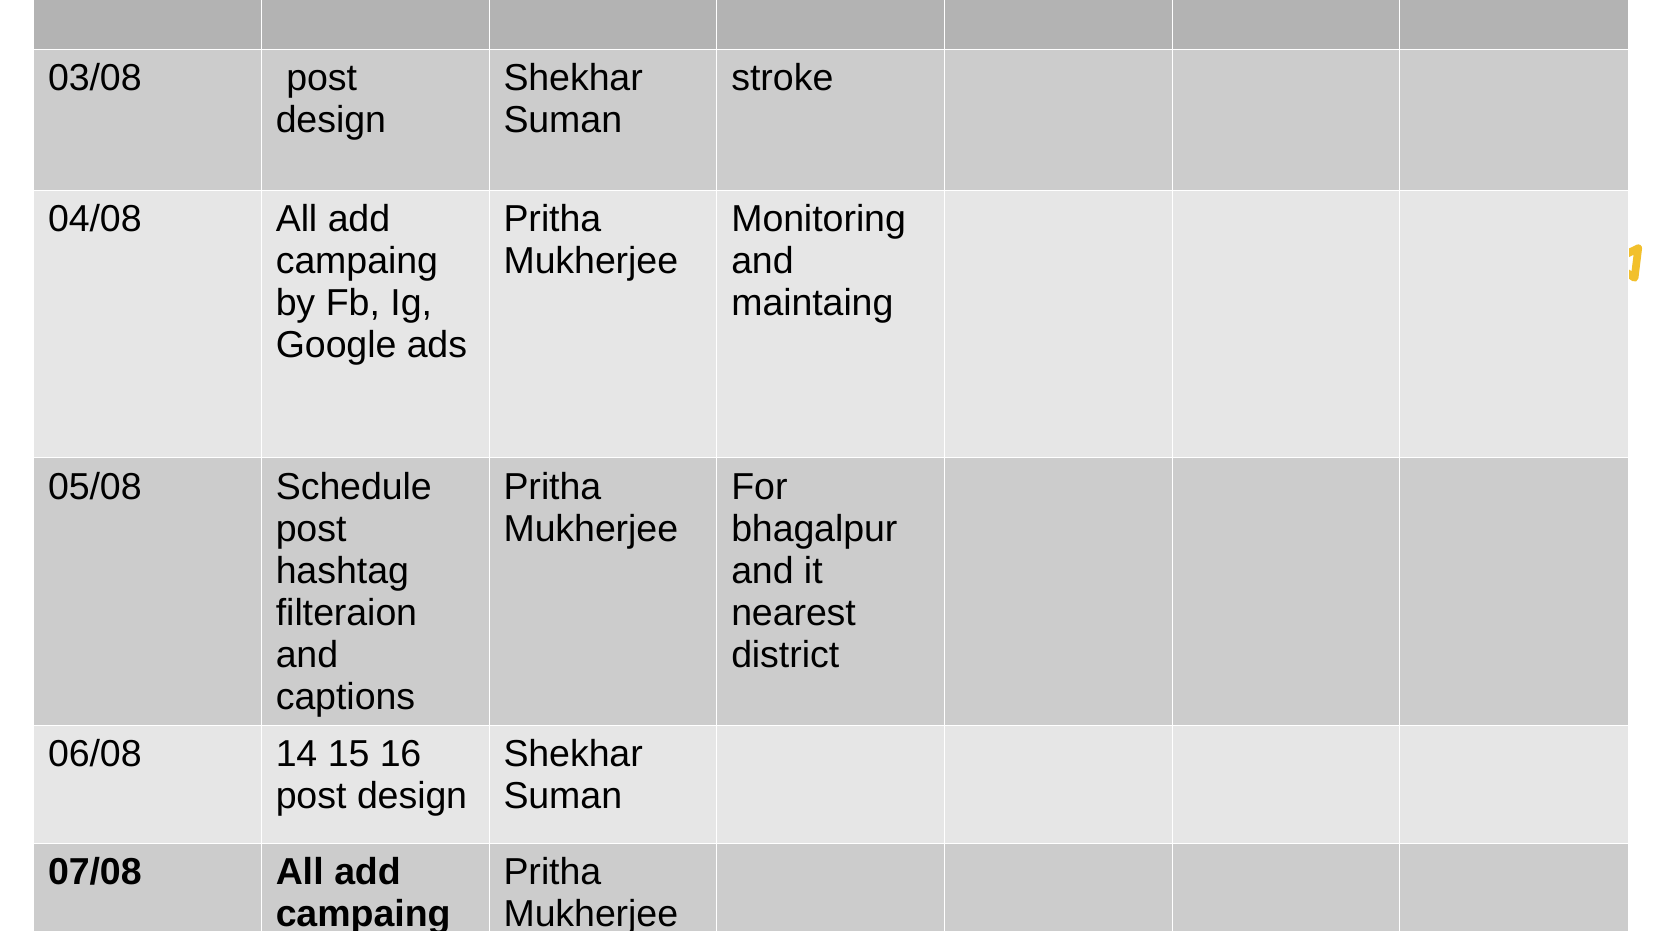

| | | | | | | |
| --- | --- | --- | --- | --- | --- | --- |
| 03/08 | post design | Shekhar Suman | stroke | | | |
| 04/08 | All add campaing by Fb, Ig, Google ads | Pritha Mukherjee | Monitoring and maintaing | | | |
| 05/08 | Schedule post hashtag filteraion and captions | Pritha Mukherjee | For bhagalpur and it nearest district | | | |
| 06/08 | 14 15 16 post design | Shekhar Suman | | | | |
| 07/08 | All add campaing live by Fb , Ig , Google adds | Pritha Mukherjee | | | | |